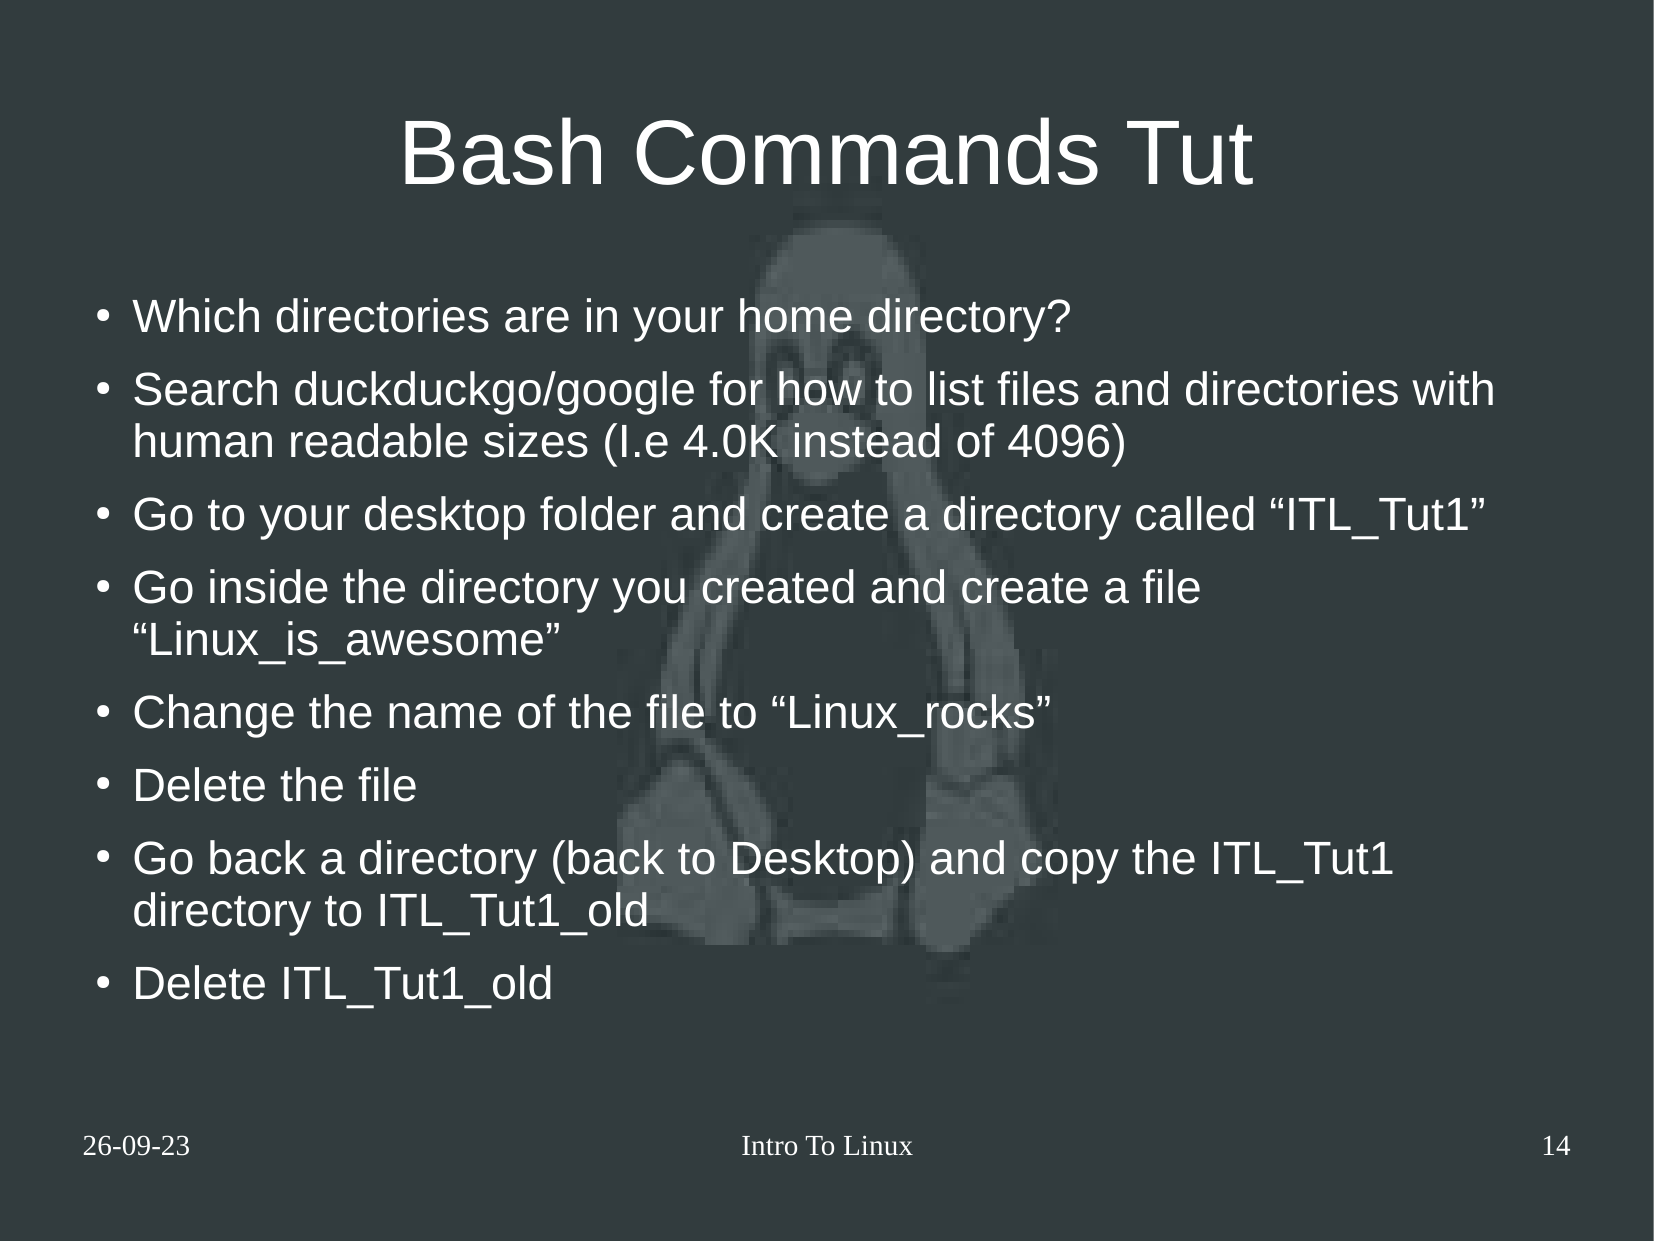

# Bash Commands Tut
Which directories are in your home directory?
Search duckduckgo/google for how to list files and directories with human readable sizes (I.e 4.0K instead of 4096)
Go to your desktop folder and create a directory called “ITL_Tut1”
Go inside the directory you created and create a file “Linux_is_awesome”
Change the name of the file to “Linux_rocks”
Delete the file
Go back a directory (back to Desktop) and copy the ITL_Tut1 directory to ITL_Tut1_old
Delete ITL_Tut1_old
Intro To Linux
14